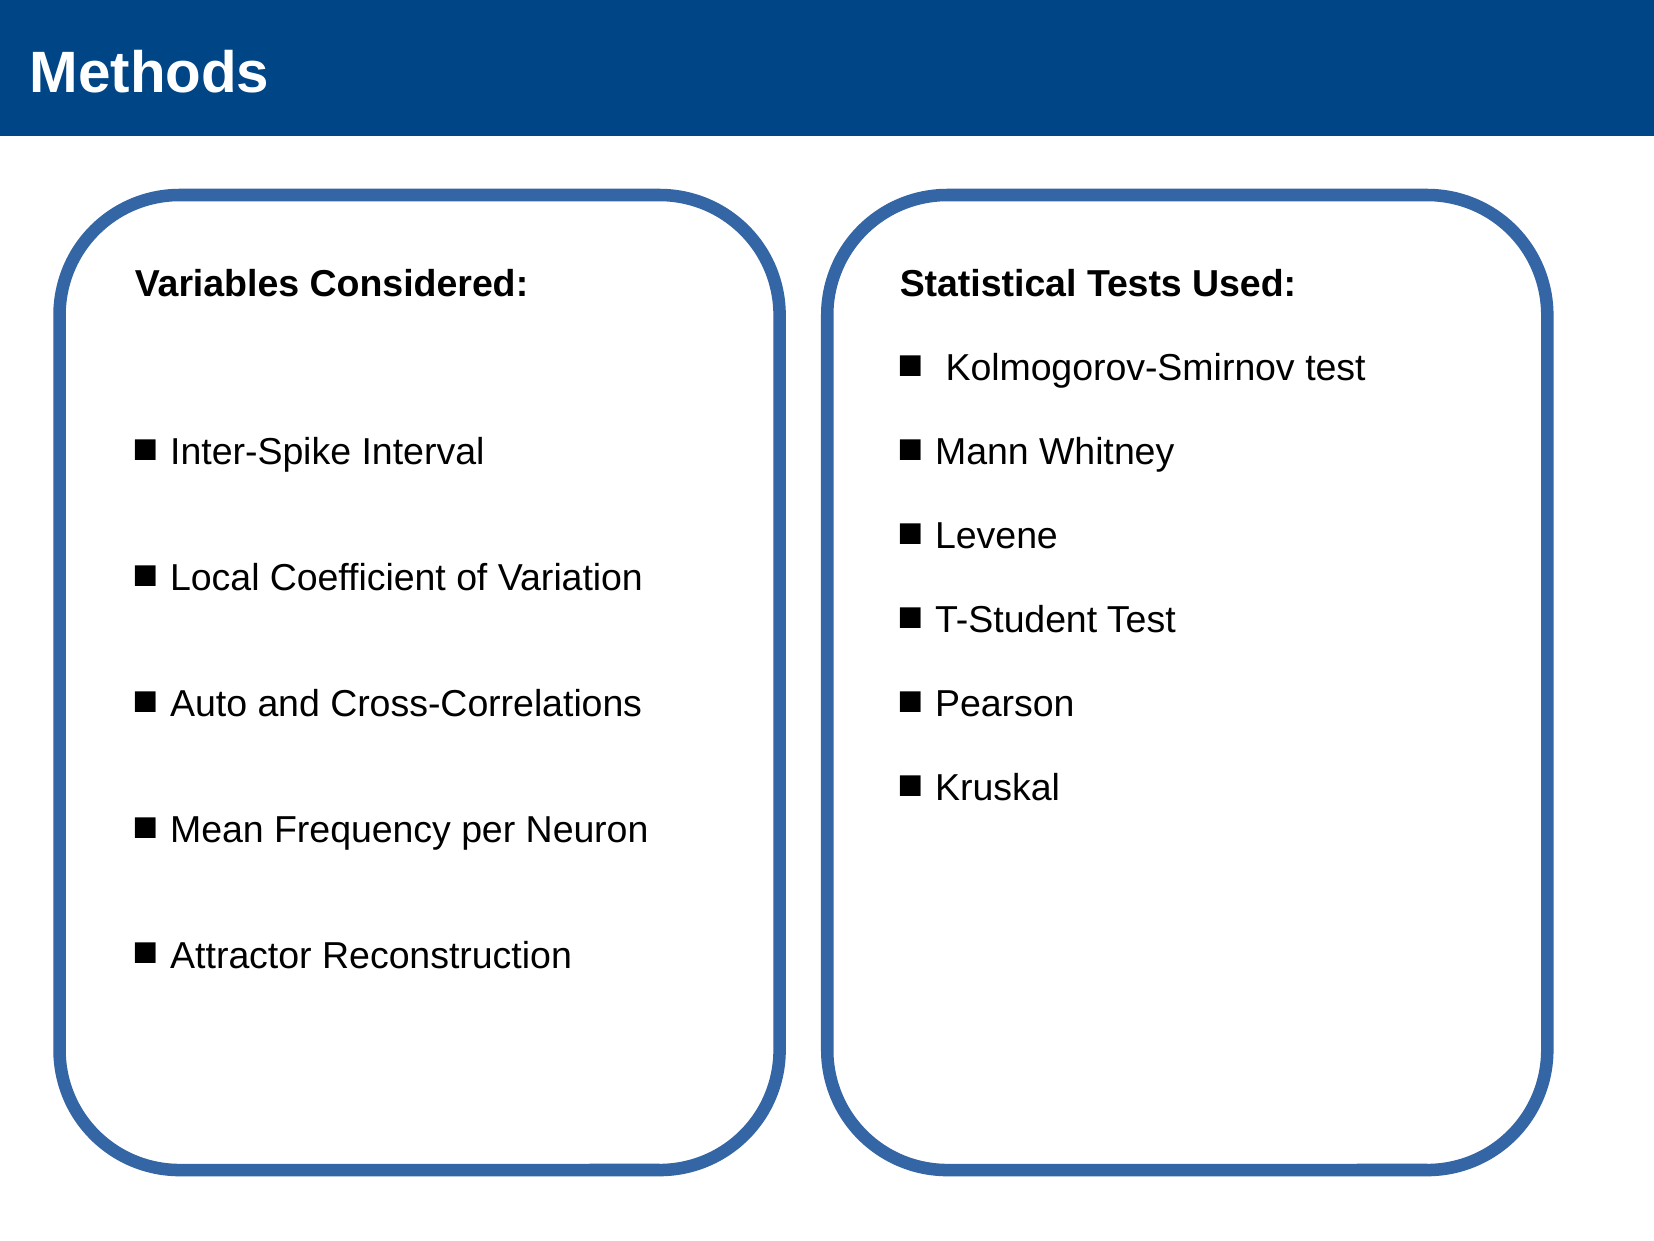

Methods
Variables Considered:
Inter-Spike Interval
Local Coefficient of Variation
Auto and Cross-Correlations
Mean Frequency per Neuron
Attractor Reconstruction
Statistical Tests Used:
 Kolmogorov-Smirnov test
Mann Whitney
Levene
T-Student Test
Pearson
Kruskal